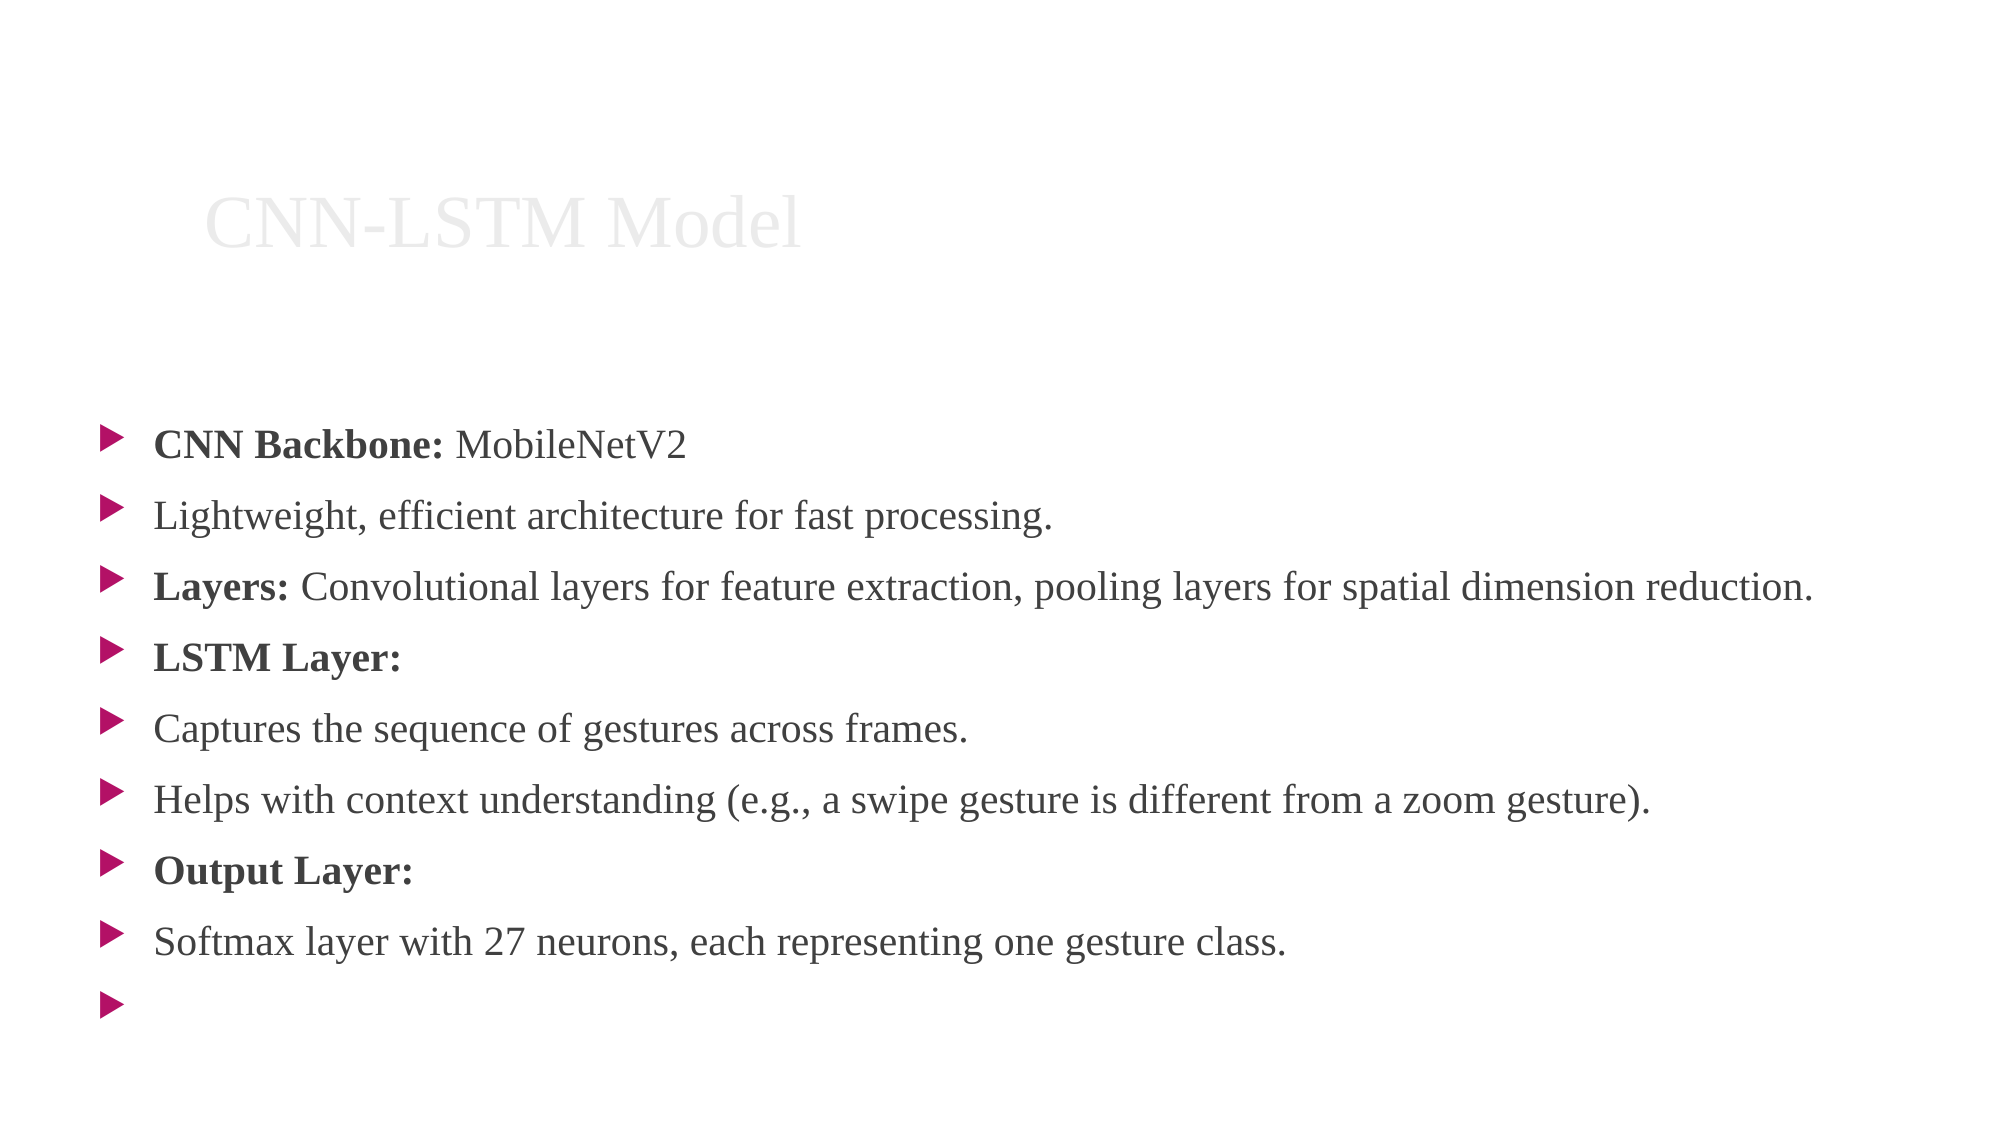

# CNN-LSTM Model
CNN Backbone: MobileNetV2
Lightweight, efficient architecture for fast processing.
Layers: Convolutional layers for feature extraction, pooling layers for spatial dimension reduction.
LSTM Layer:
Captures the sequence of gestures across frames.
Helps with context understanding (e.g., a swipe gesture is different from a zoom gesture).
Output Layer:
Softmax layer with 27 neurons, each representing one gesture class.